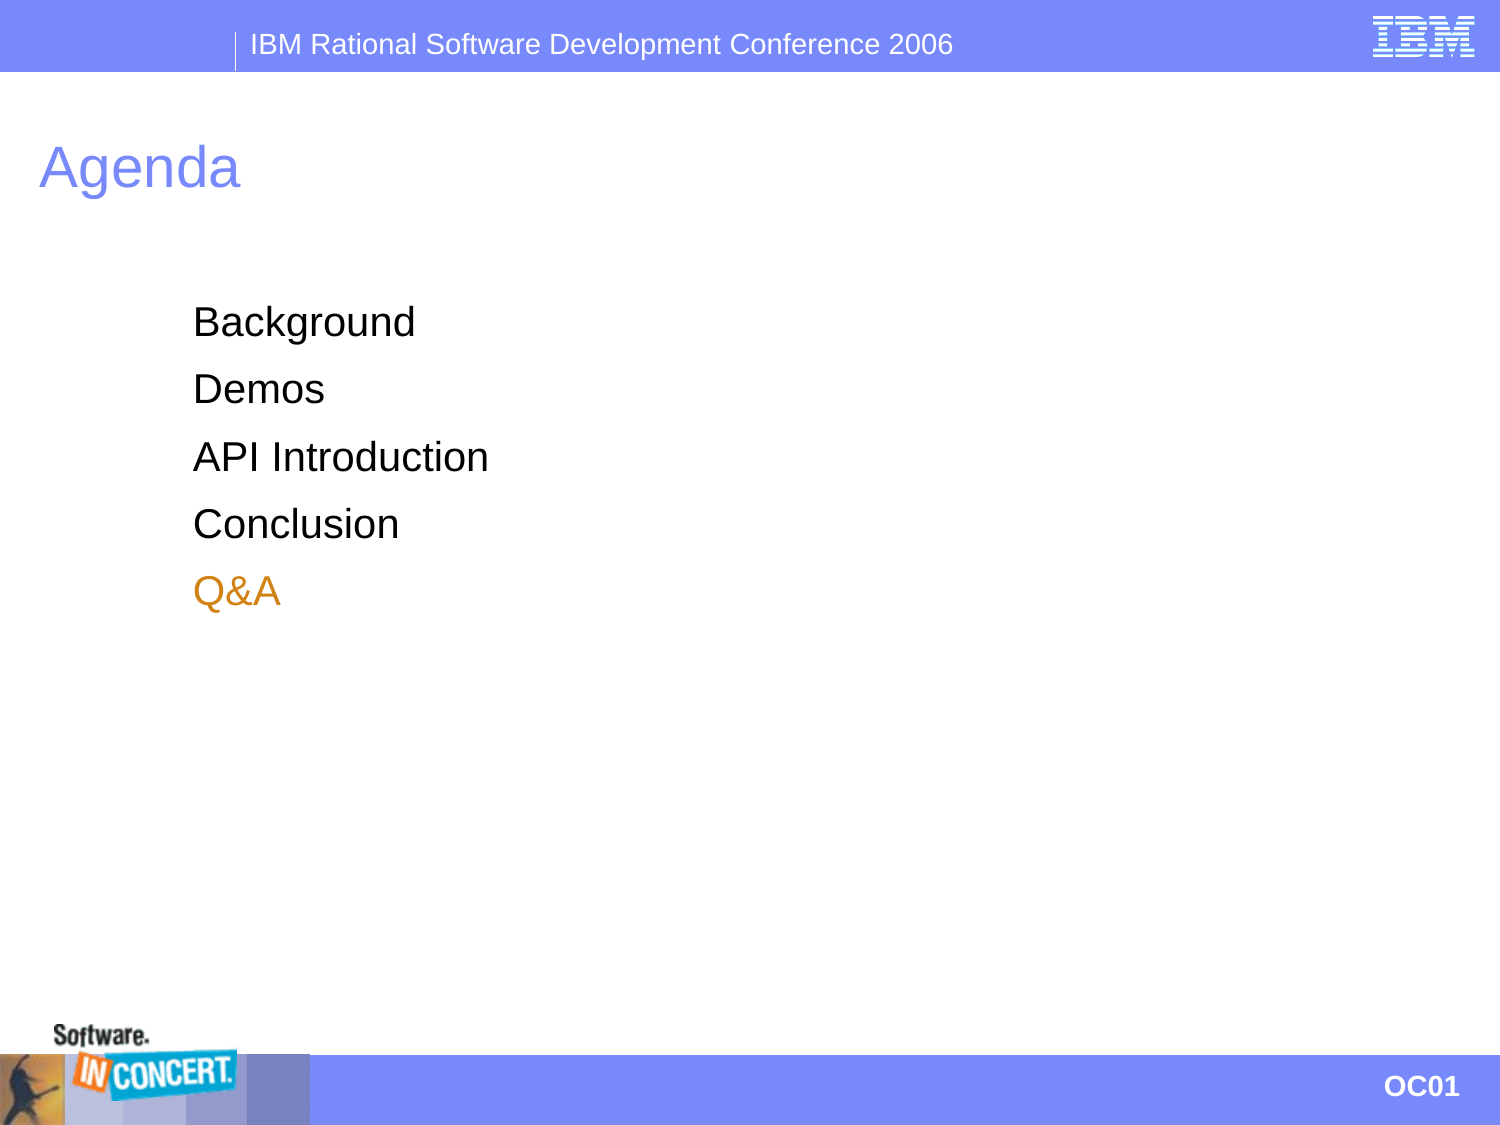

# Agenda
Background
Demos
API Introduction
Conclusion
Q&A